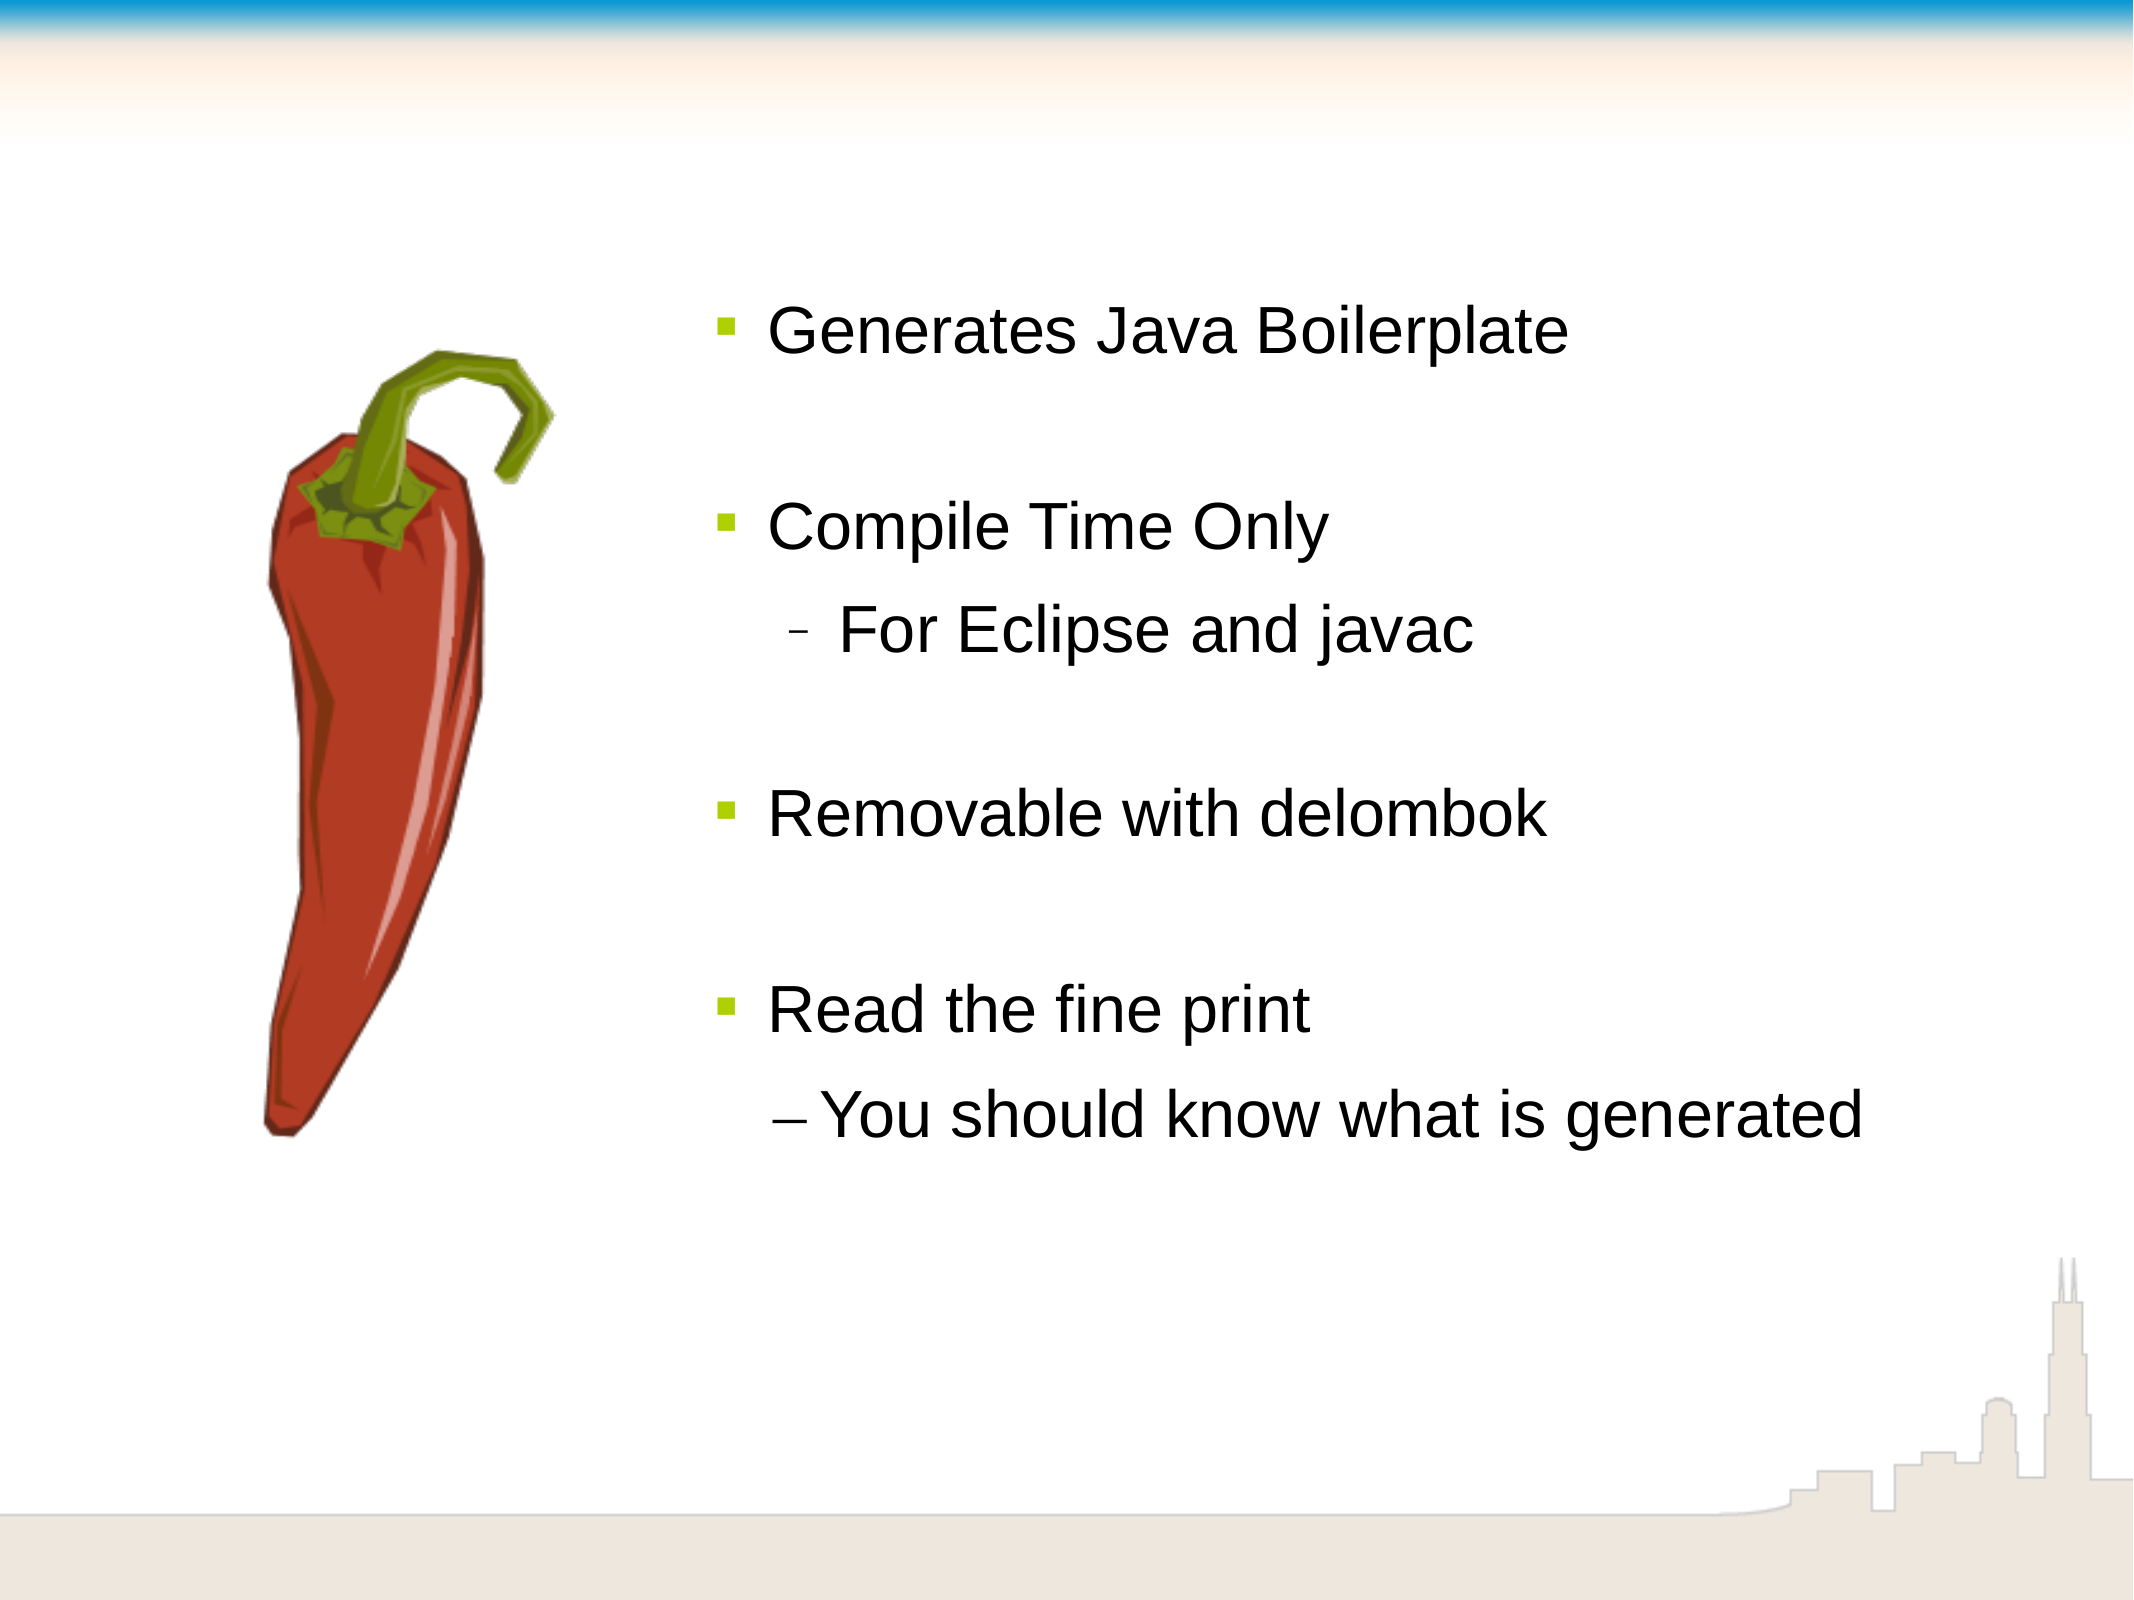

# Generates Java Boilerplate
Compile Time Only
For Eclipse and javac
Removable with delombok
Read the fine print
You should know what is generated